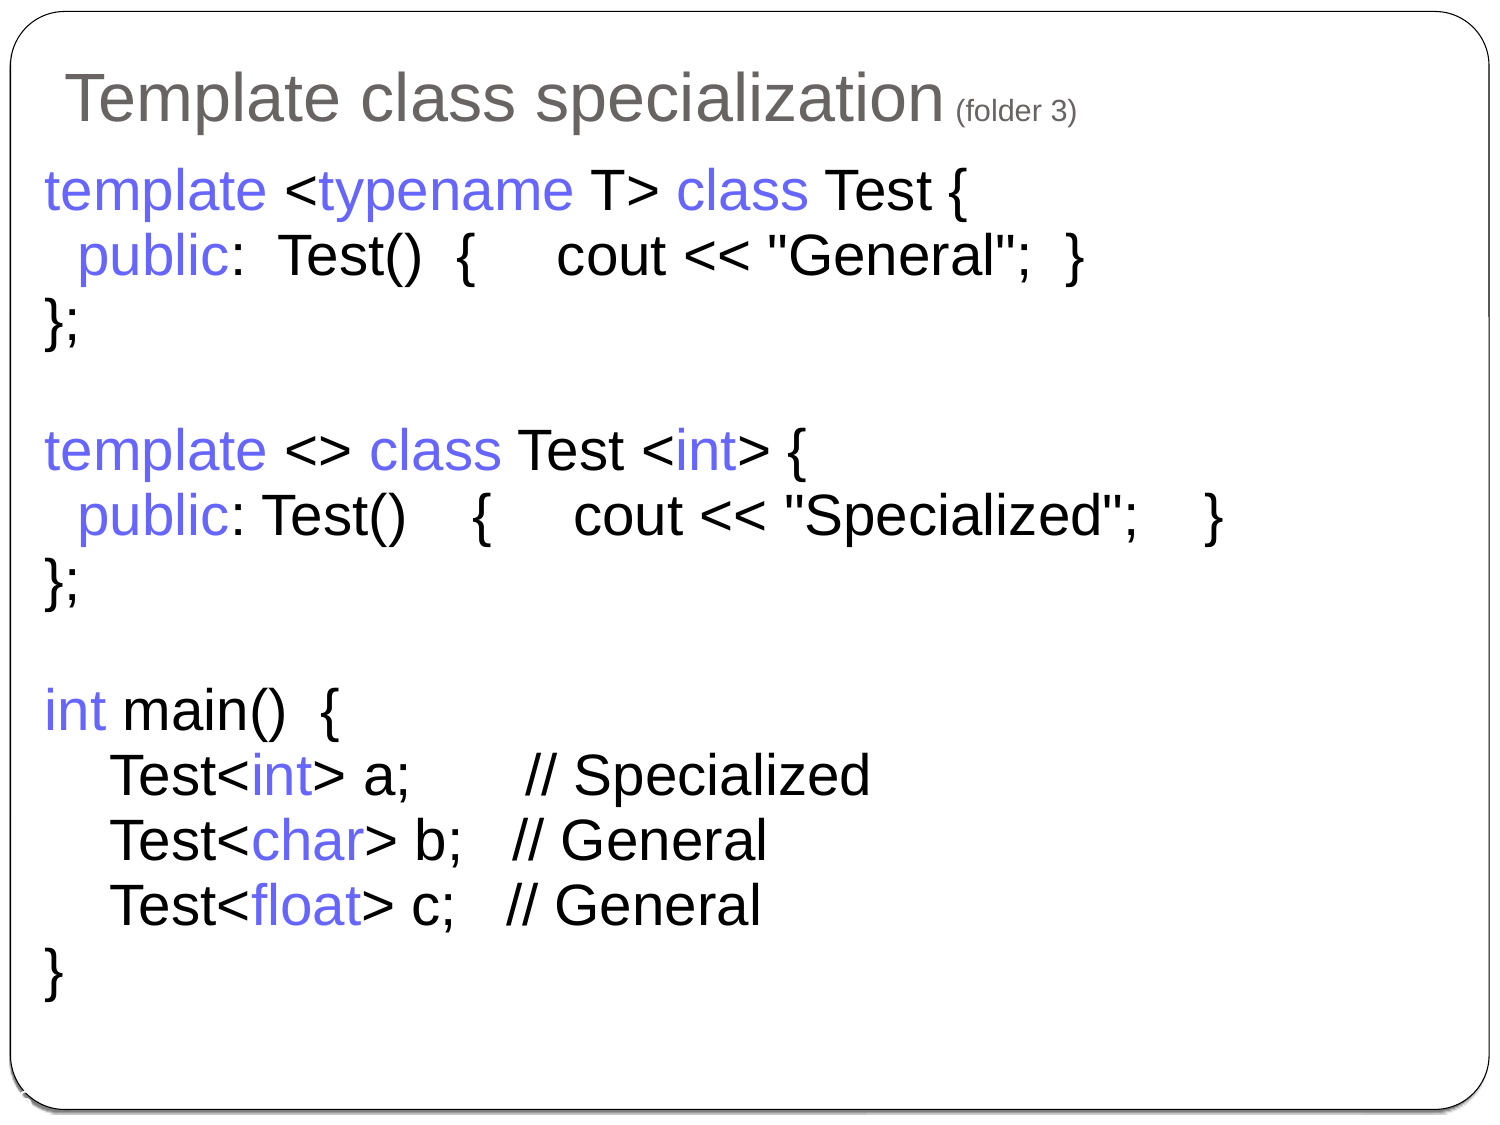

# Template class specialization (folder 3)
template <typename T> class Test {
 public: Test() { cout << "General"; }
};
template <> class Test <int> {
 public: Test() { cout << "Specialized"; }
};
int main() {
 Test<int> a; // Specialized
 Test<char> b; // General
 Test<float> c; // General
}